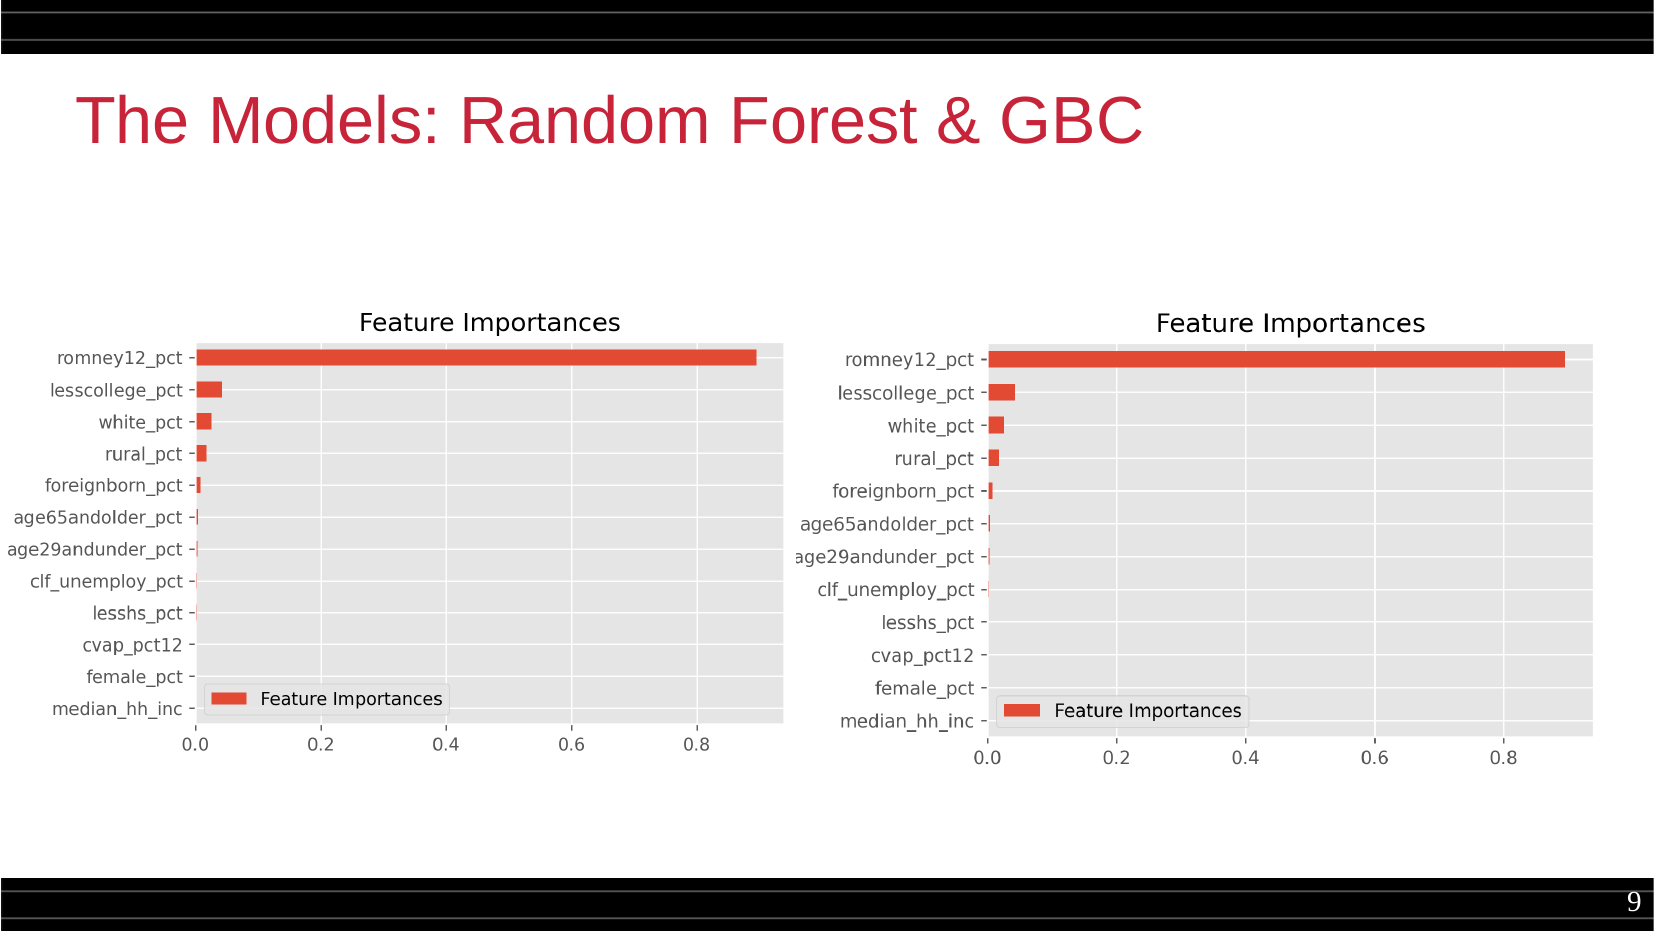

# The Models: Random Forest & GBC